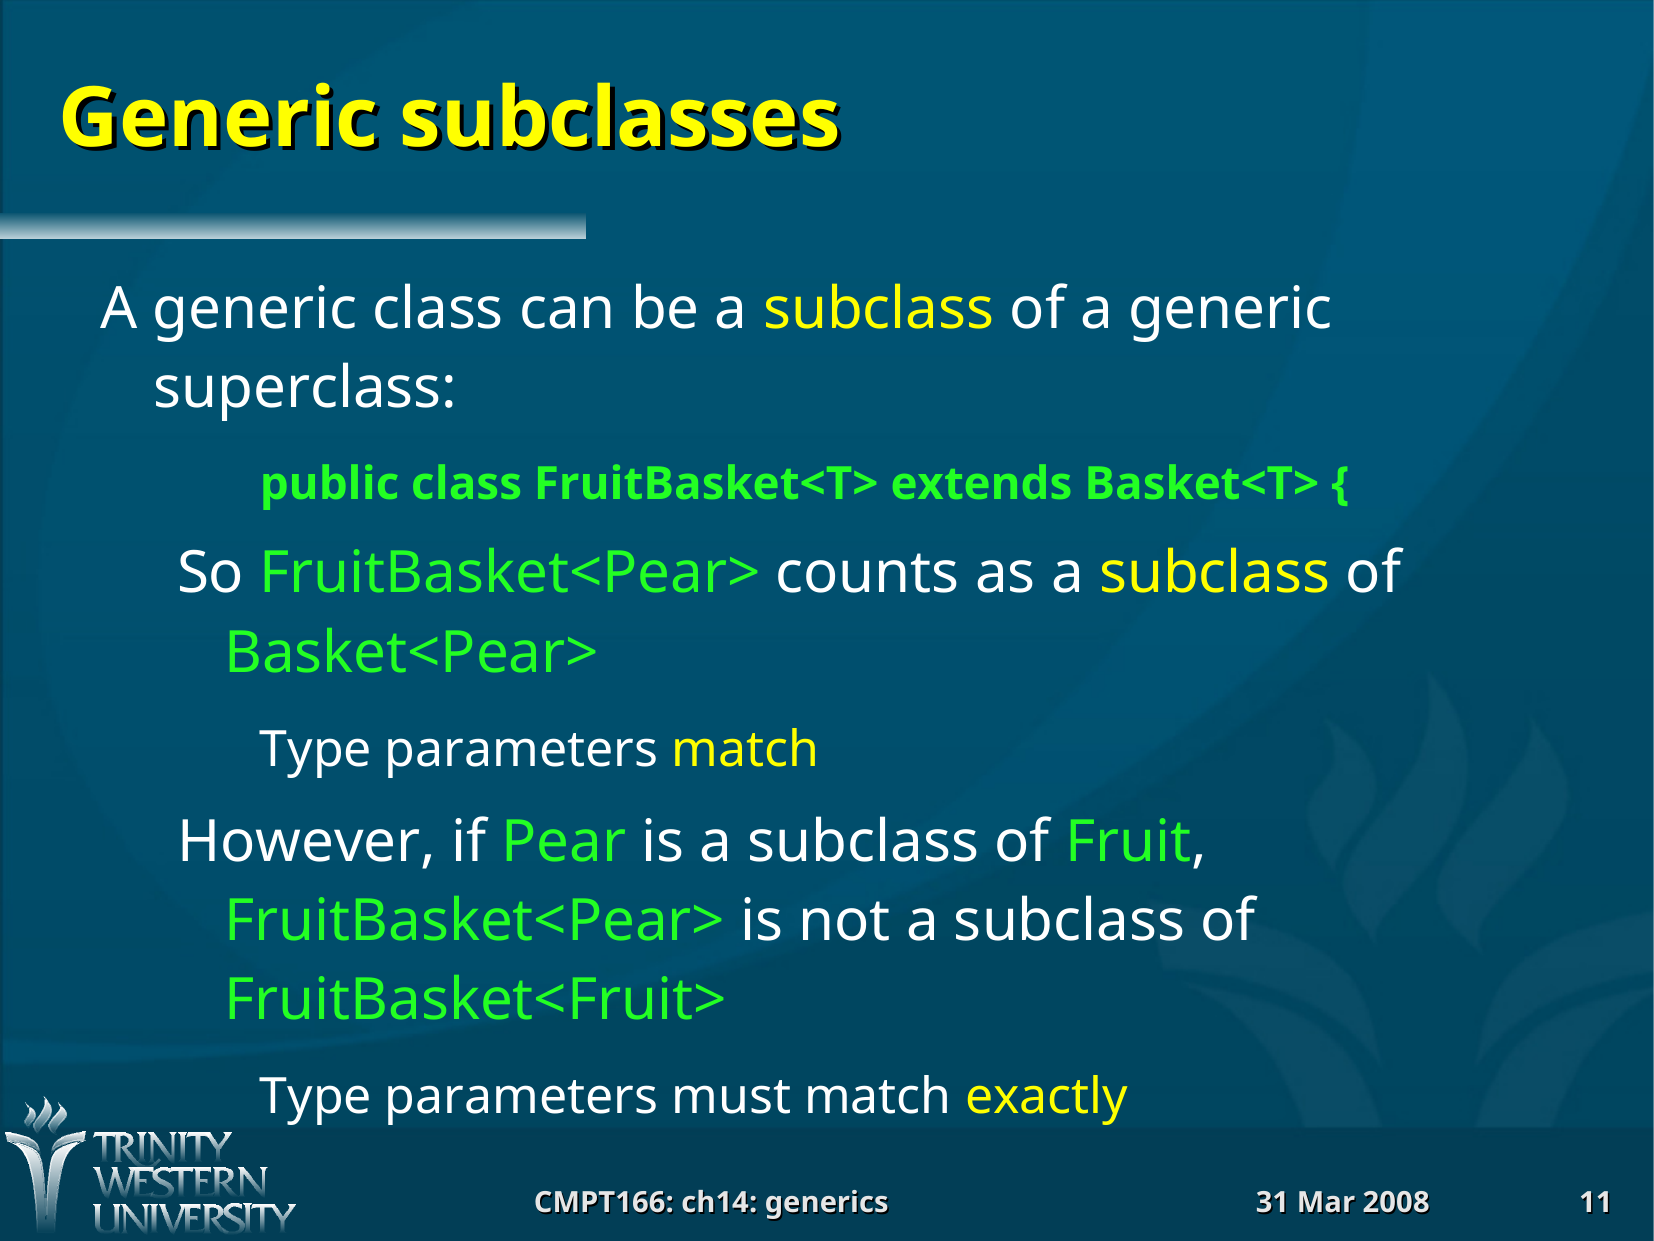

# Generic subclasses
A generic class can be a subclass of a generic superclass:
public class FruitBasket<T> extends Basket<T> {
So FruitBasket<Pear> counts as a subclass of Basket<Pear>
Type parameters match
However, if Pear is a subclass of Fruit,
FruitBasket<Pear> is not a subclass of FruitBasket<Fruit>
Type parameters must match exactly
CMPT166: ch14: generics
31 Mar 2008
11